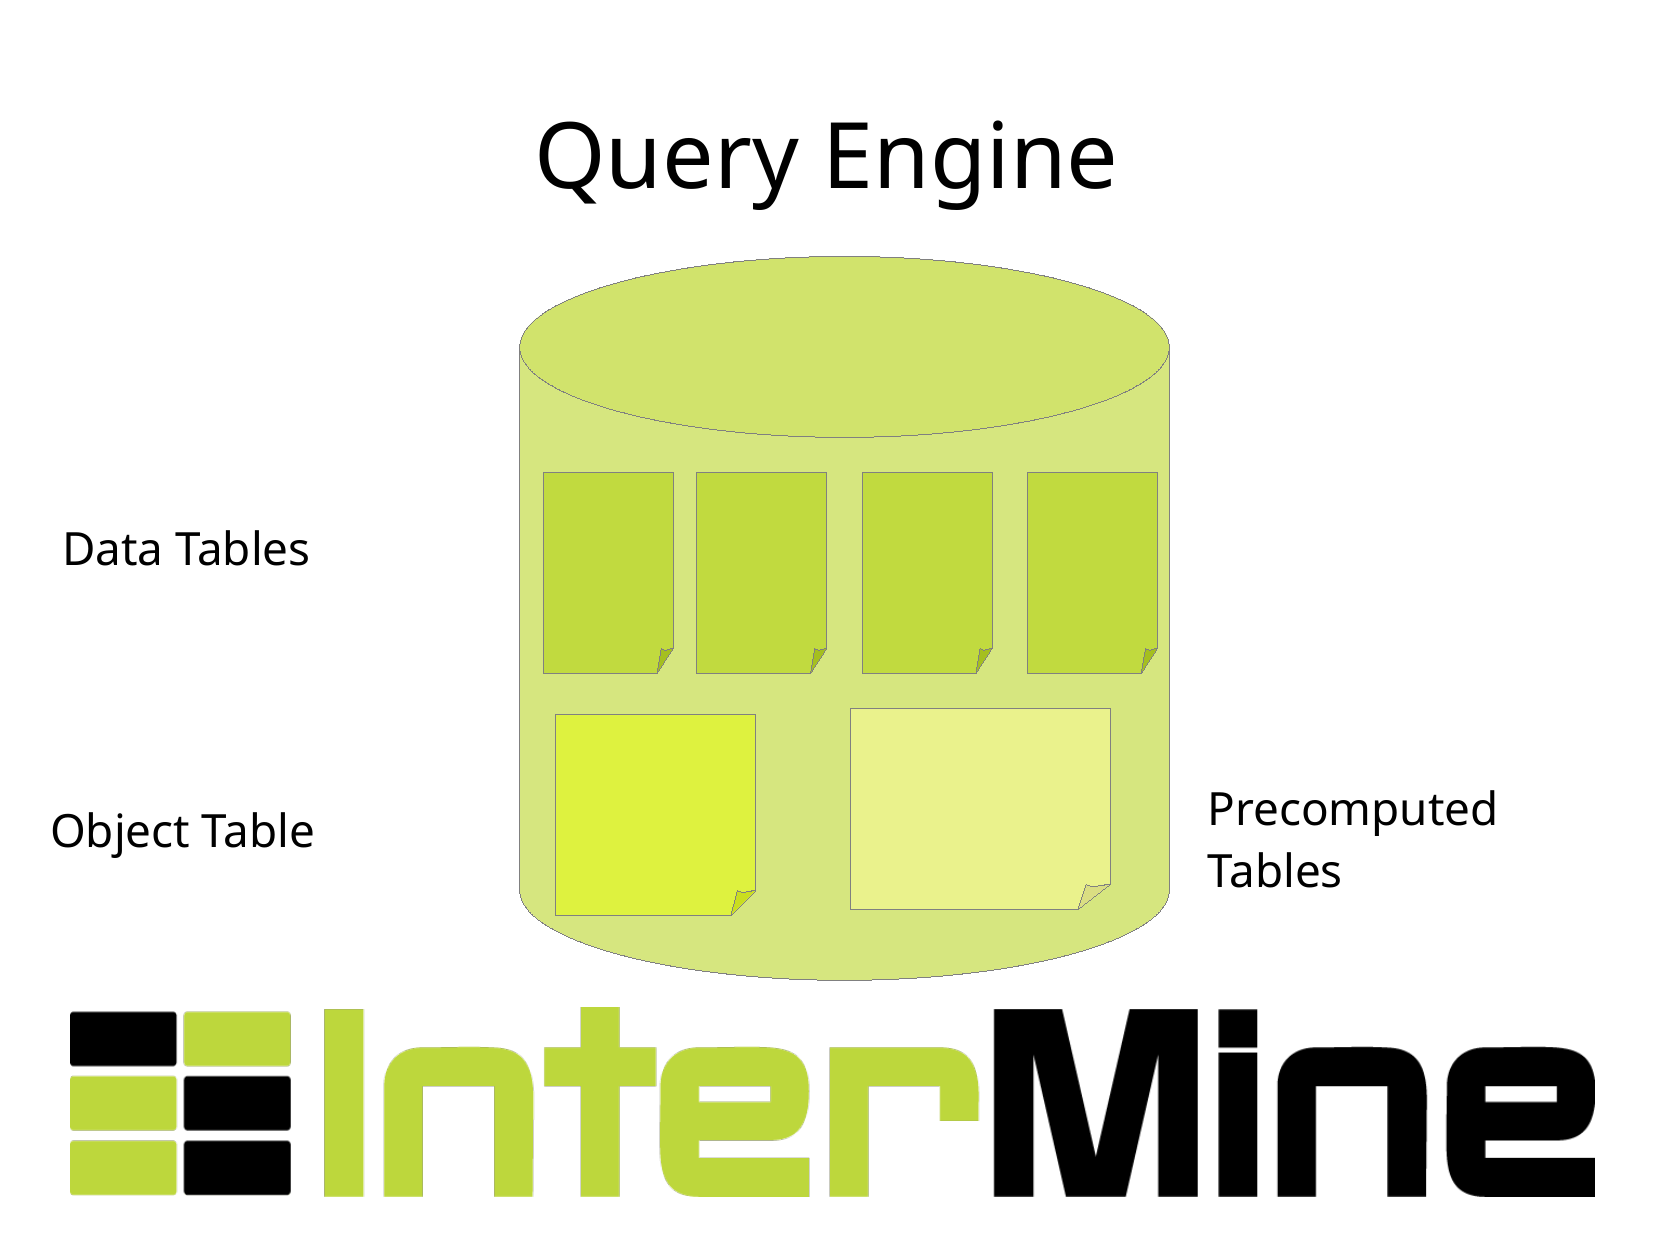

# Query Engine
Data Tables
Precomputed
Tables
Object Table